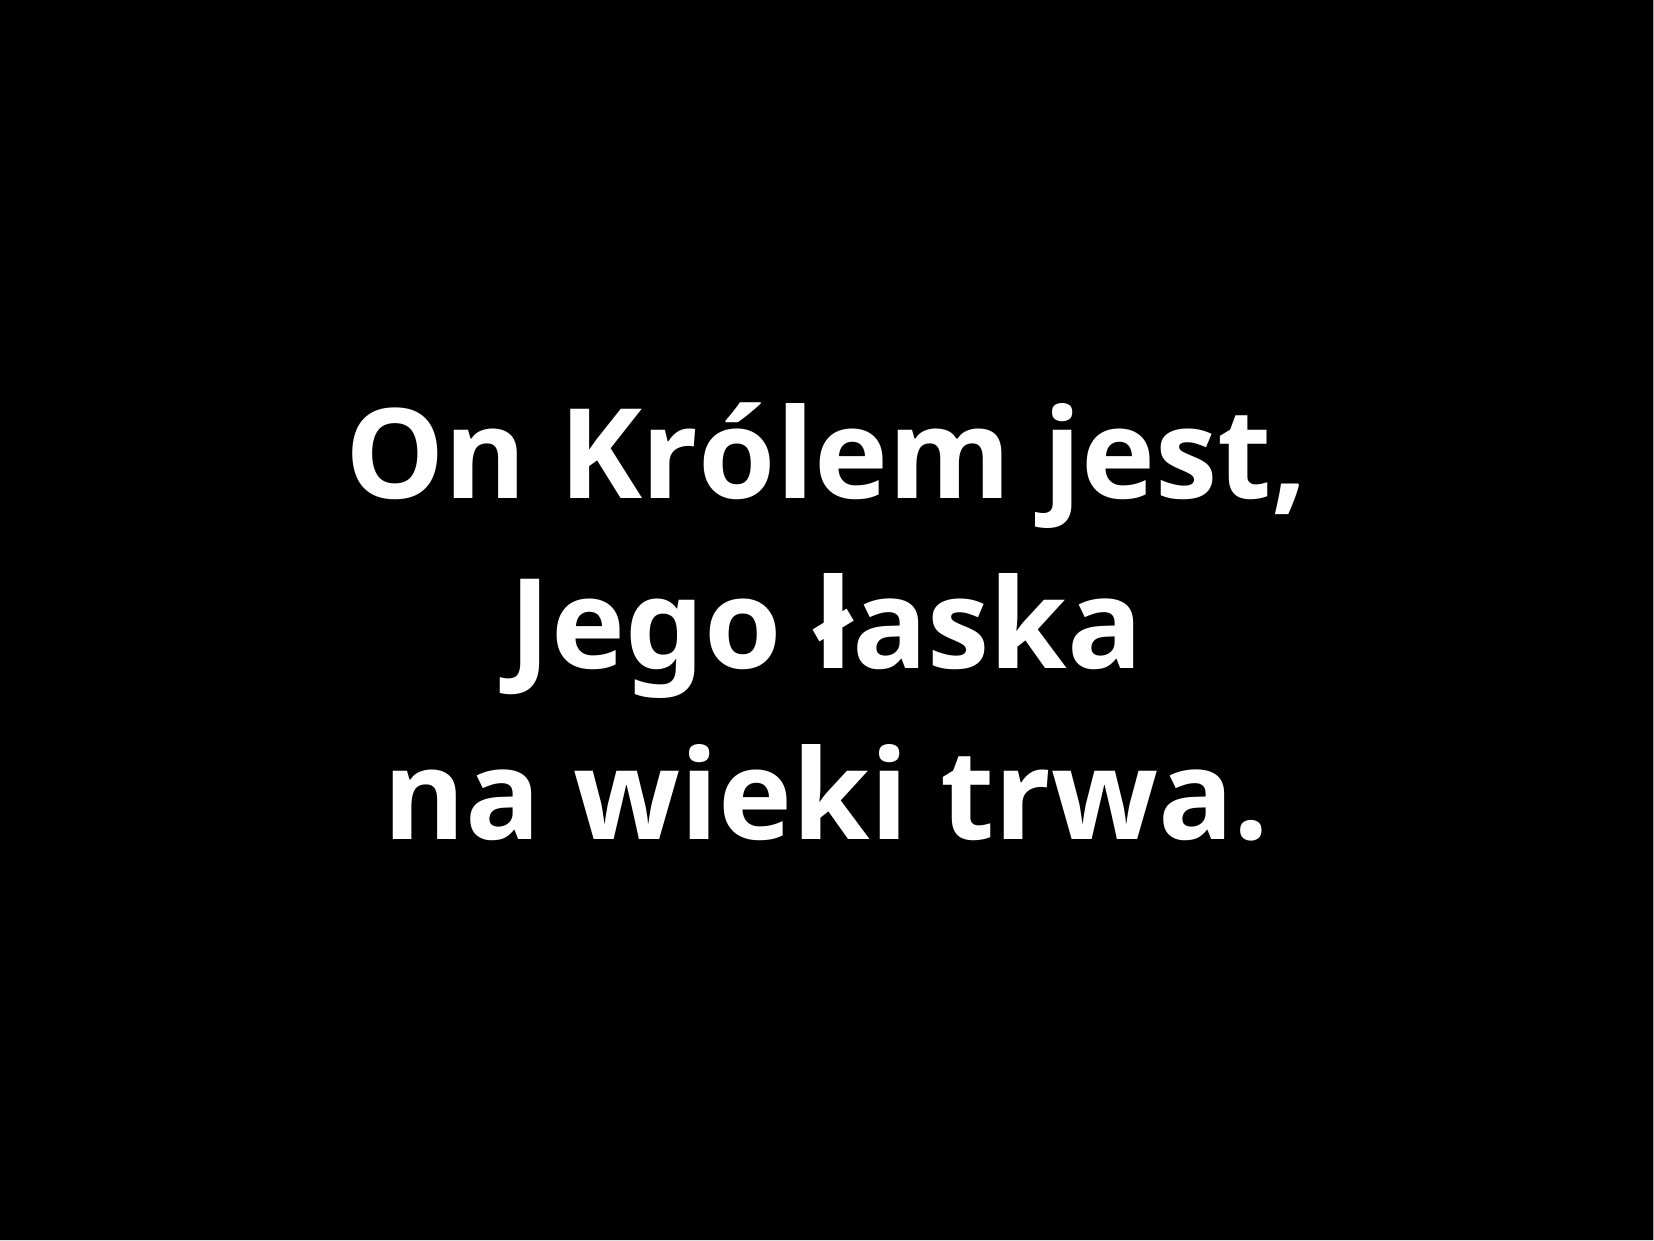

# On Królem jest, Jego łaska na wieki trwa.